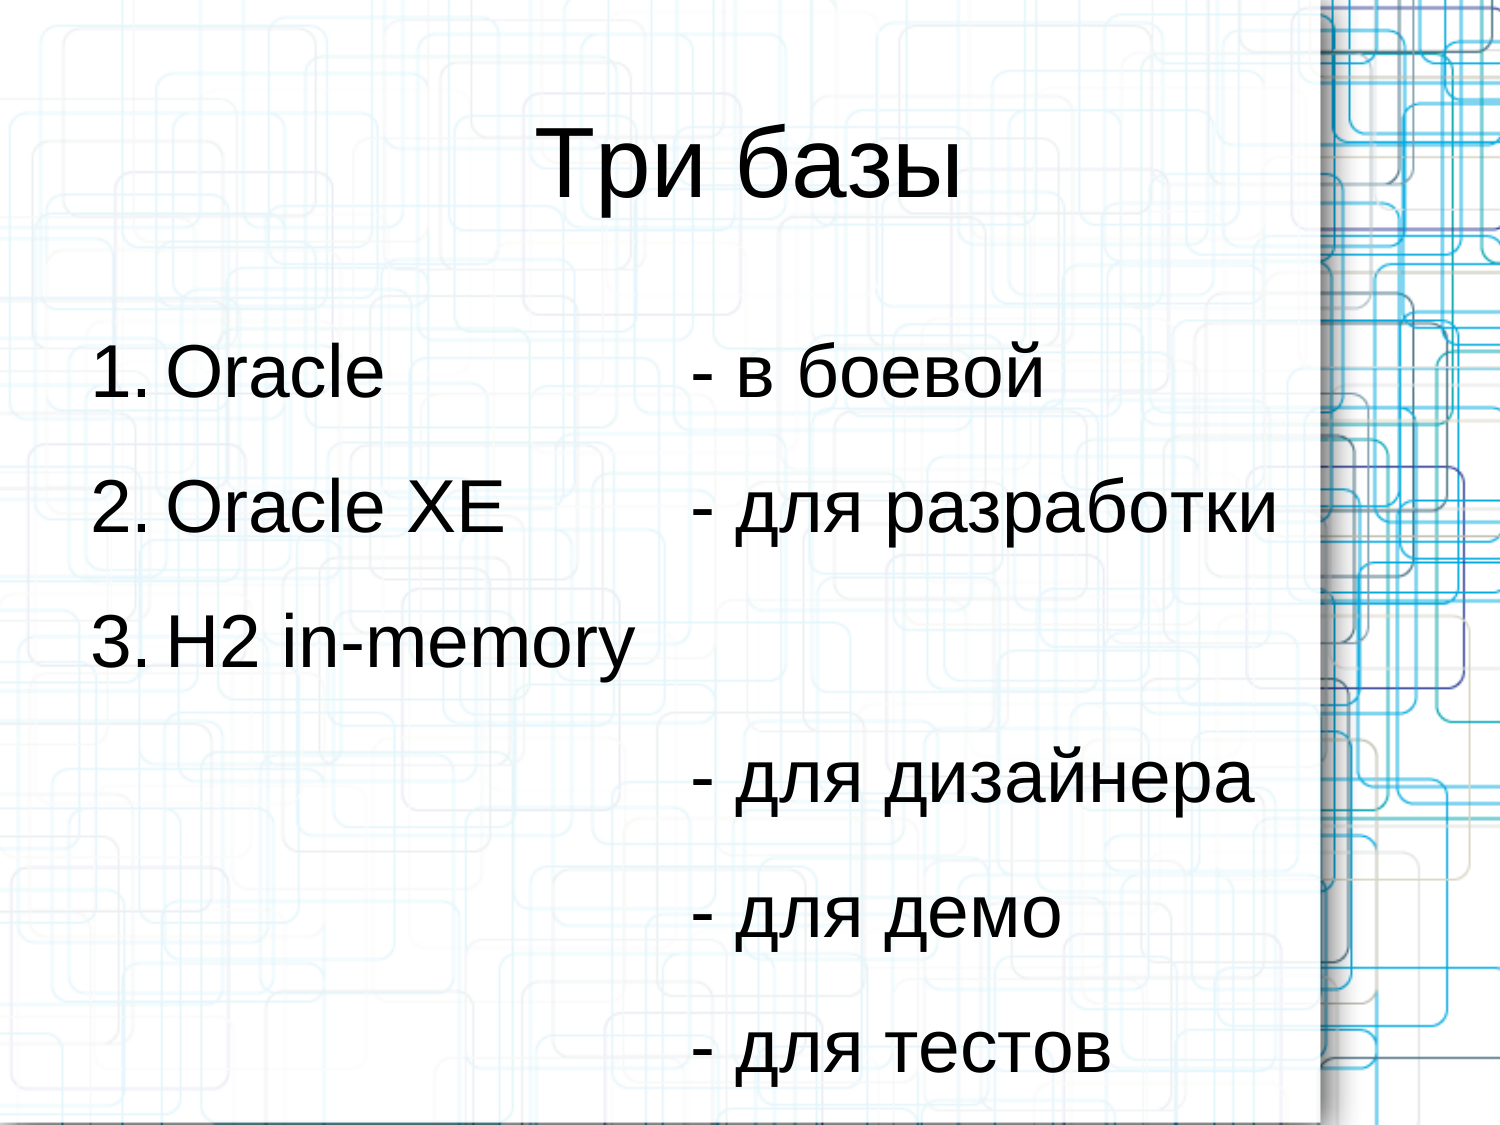

# Три базы
Oracle					- в боевой
Oracle XE			- для разработки
H2 in-memory
- для дизайнера
- для демо
- для тестов